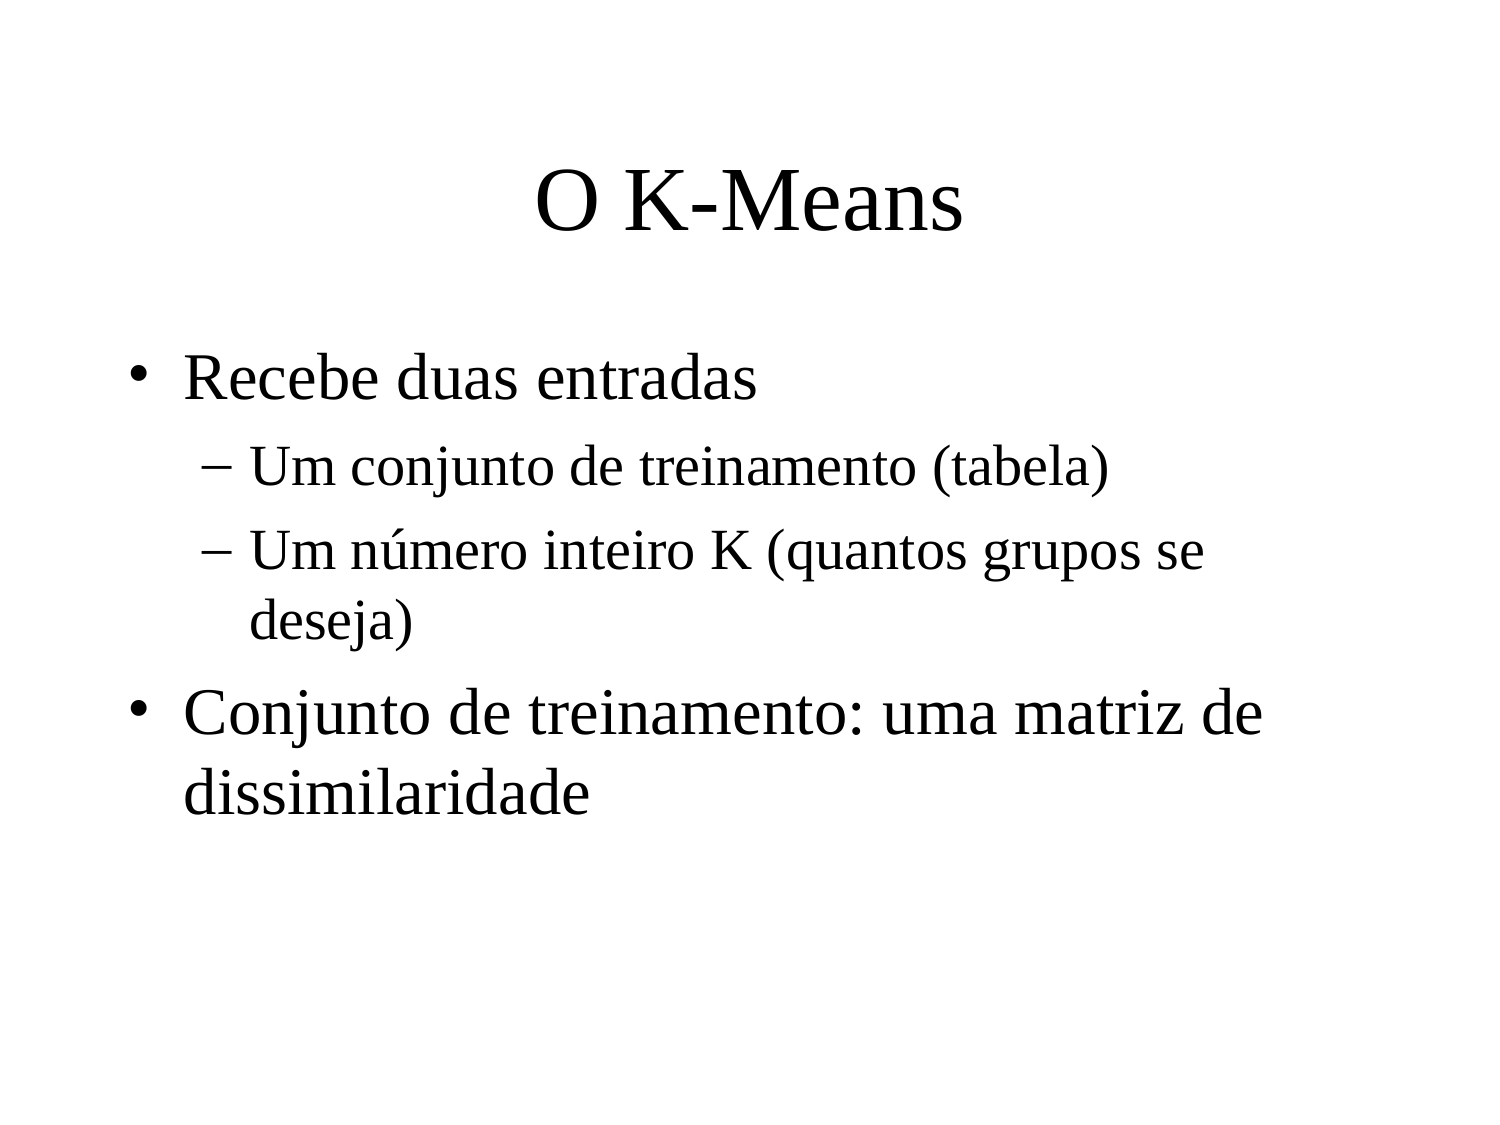

# O K-Means
Recebe duas entradas
Um conjunto de treinamento (tabela)
Um número inteiro K (quantos grupos se deseja)
Conjunto de treinamento: uma matriz de dissimilaridade